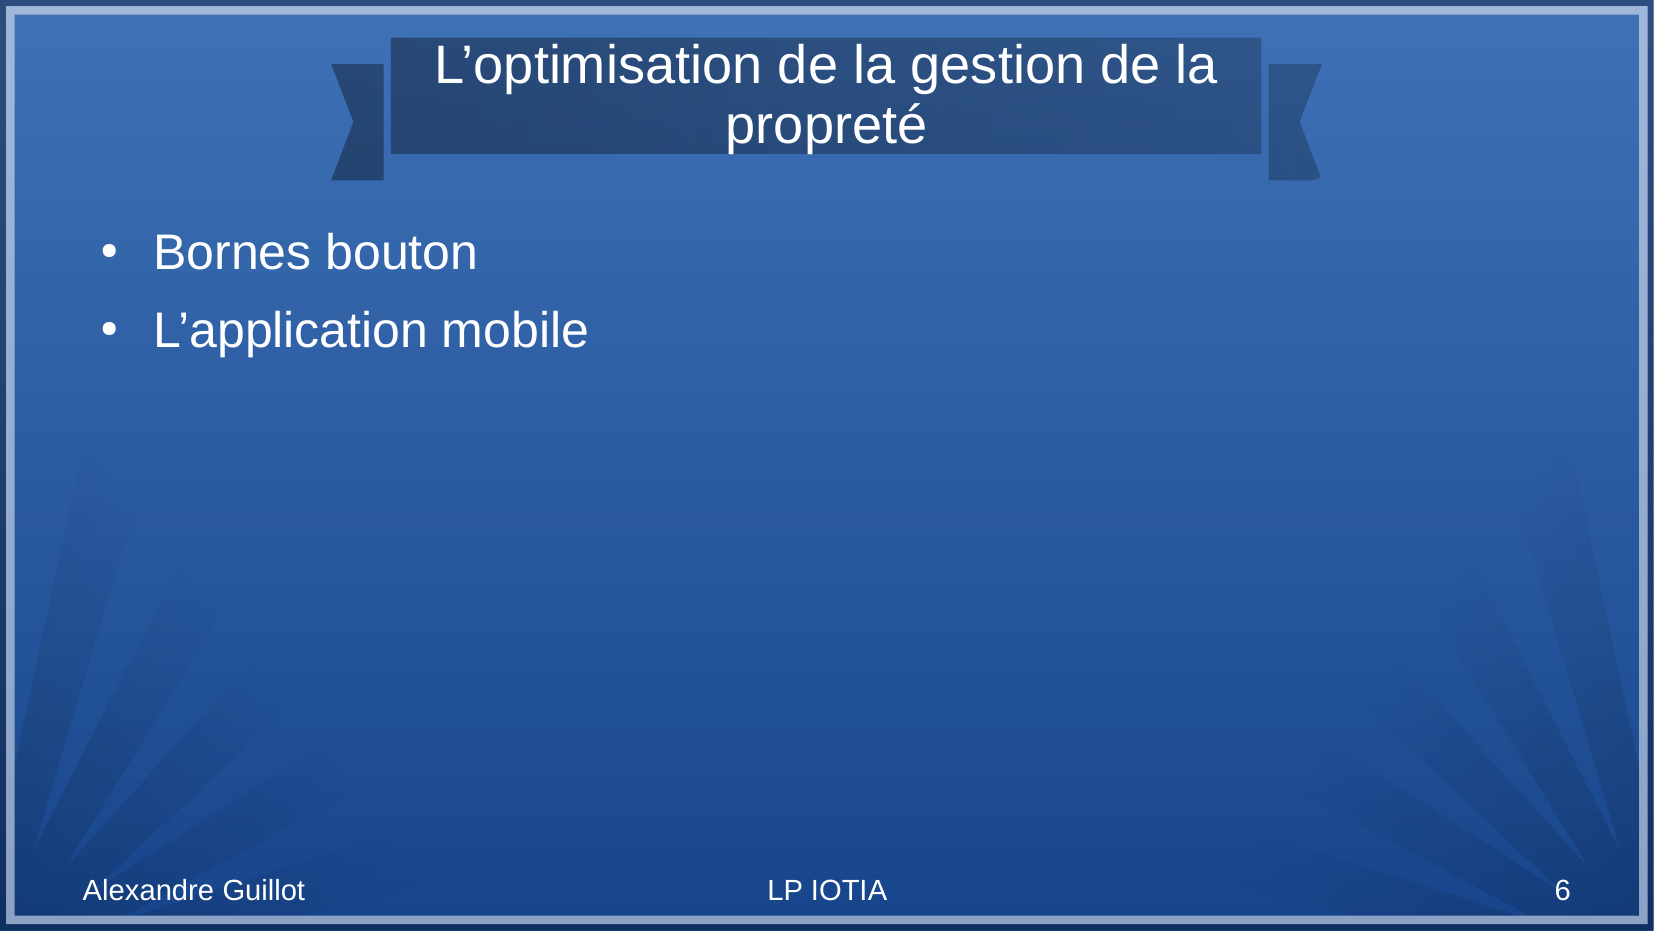

# L’optimisation de la gestion de la propreté
Bornes bouton
L’application mobile
Alexandre Guillot
LP IOTIA
6